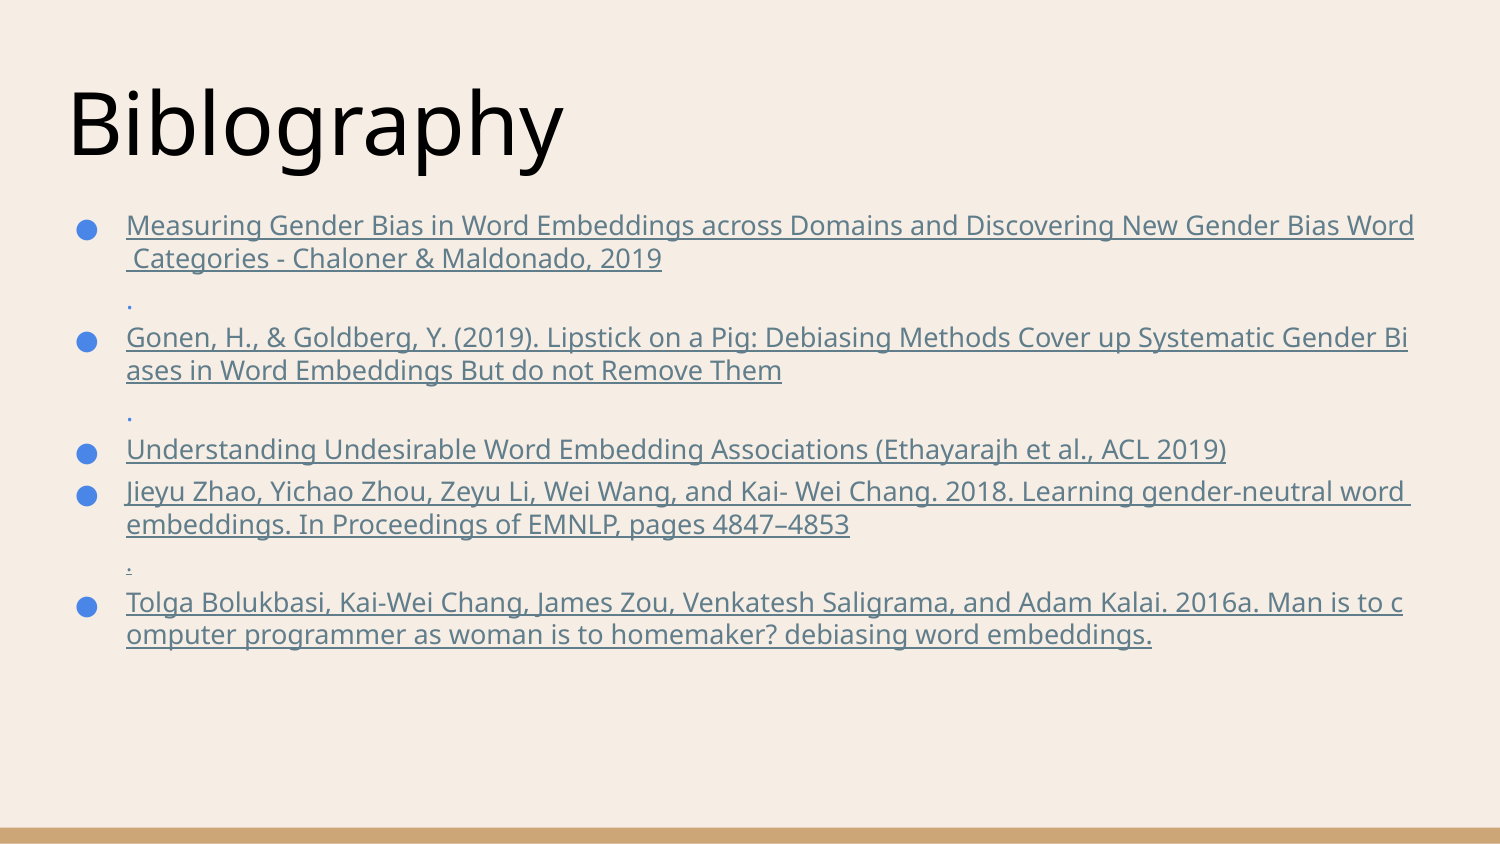

# Biblography
Measuring Gender Bias in Word Embeddings across Domains and Discovering New Gender Bias Word Categories - Chaloner & Maldonado, 2019.
Gonen, H., & Goldberg, Y. (2019). Lipstick on a Pig: Debiasing Methods Cover up Systematic Gender Biases in Word Embeddings But do not Remove Them.
Understanding Undesirable Word Embedding Associations (Ethayarajh et al., ACL 2019)
Jieyu Zhao, Yichao Zhou, Zeyu Li, Wei Wang, and Kai- Wei Chang. 2018. Learning gender-neutral word embeddings. In Proceedings of EMNLP, pages 4847–4853.
Tolga Bolukbasi, Kai-Wei Chang, James Zou, Venkatesh Saligrama, and Adam Kalai. 2016a. Man is to computer programmer as woman is to homemaker? debiasing word embeddings.